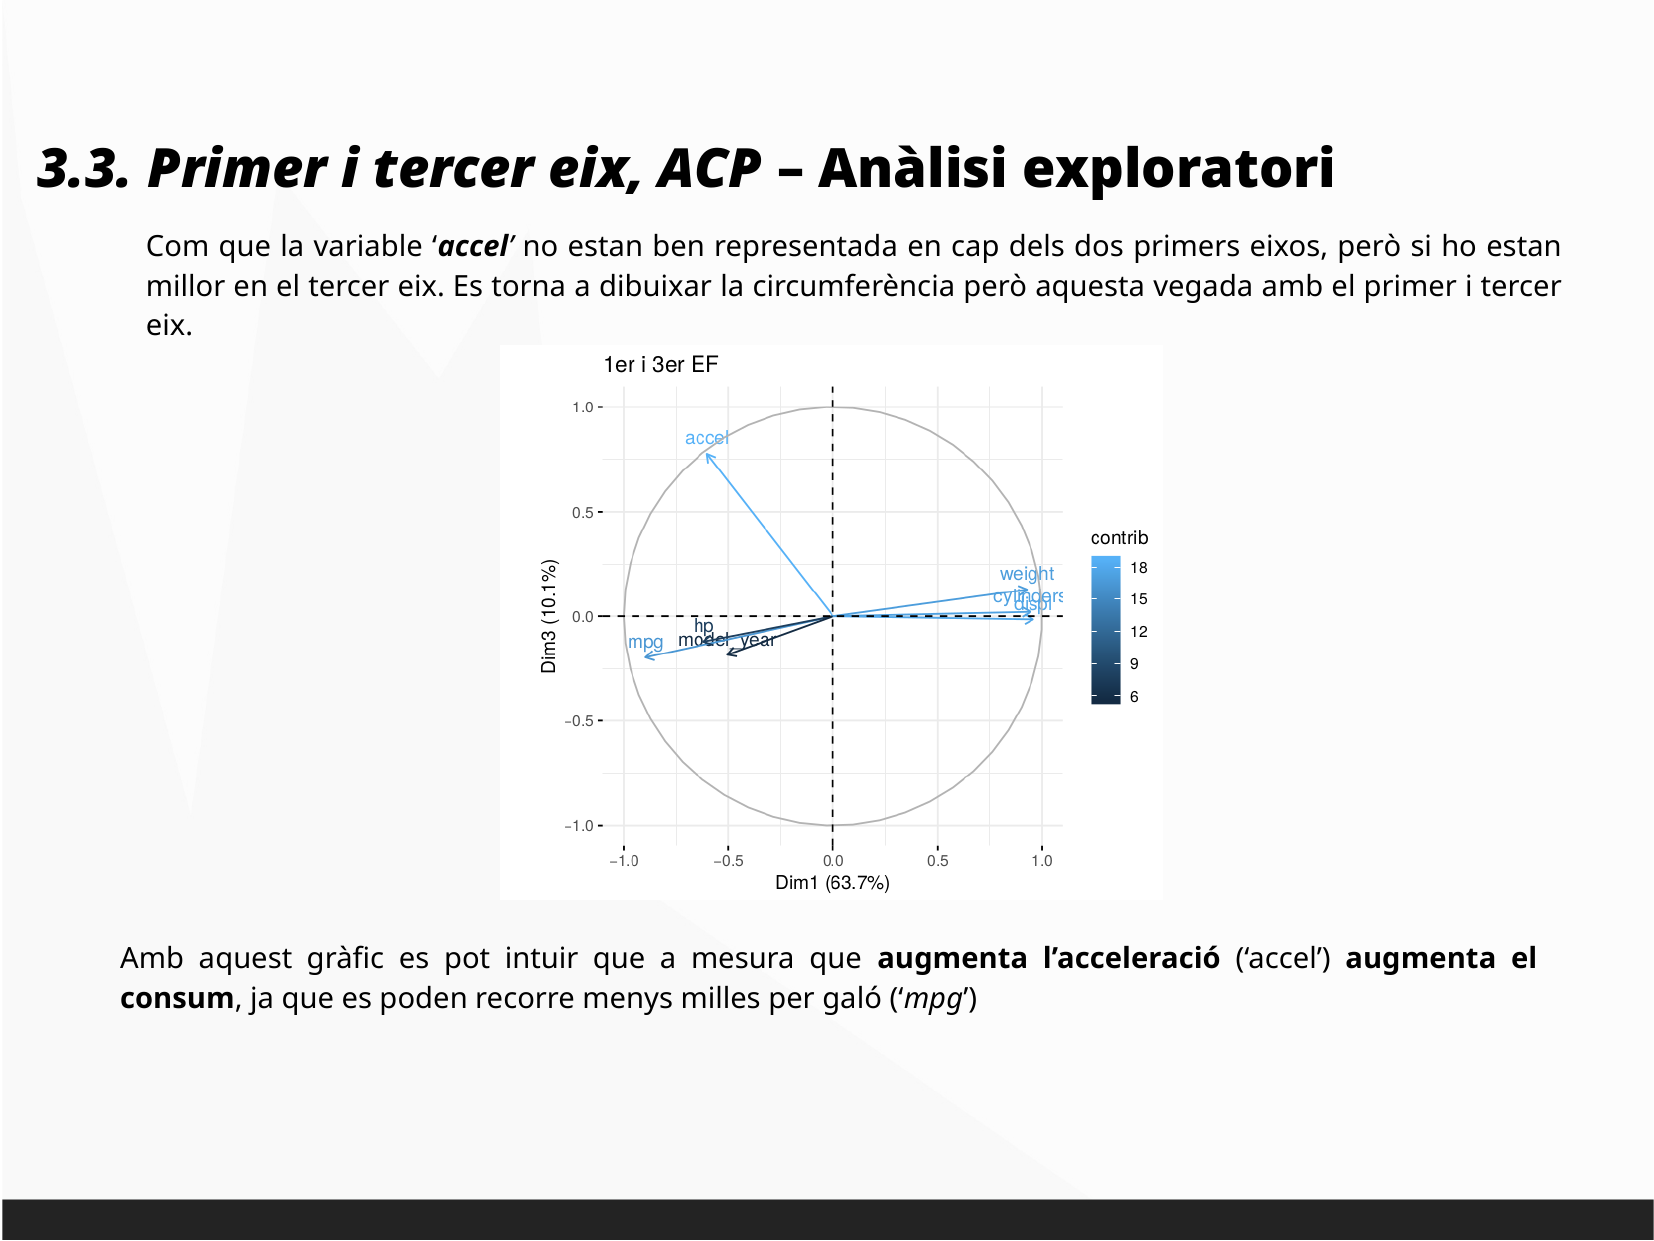

3.3. Primer i tercer eix, ACP – Anàlisi exploratori
# Com que la variable ‘accel’ no estan ben representada en cap dels dos primers eixos, però si ho estan millor en el tercer eix. Es torna a dibuixar la circumferència però aquesta vegada amb el primer i tercer eix.
Amb aquest gràfic es pot intuir que a mesura que augmenta l’acceleració (‘accel’) augmenta el consum, ja que es poden recorre menys milles per galó (‘mpg’)